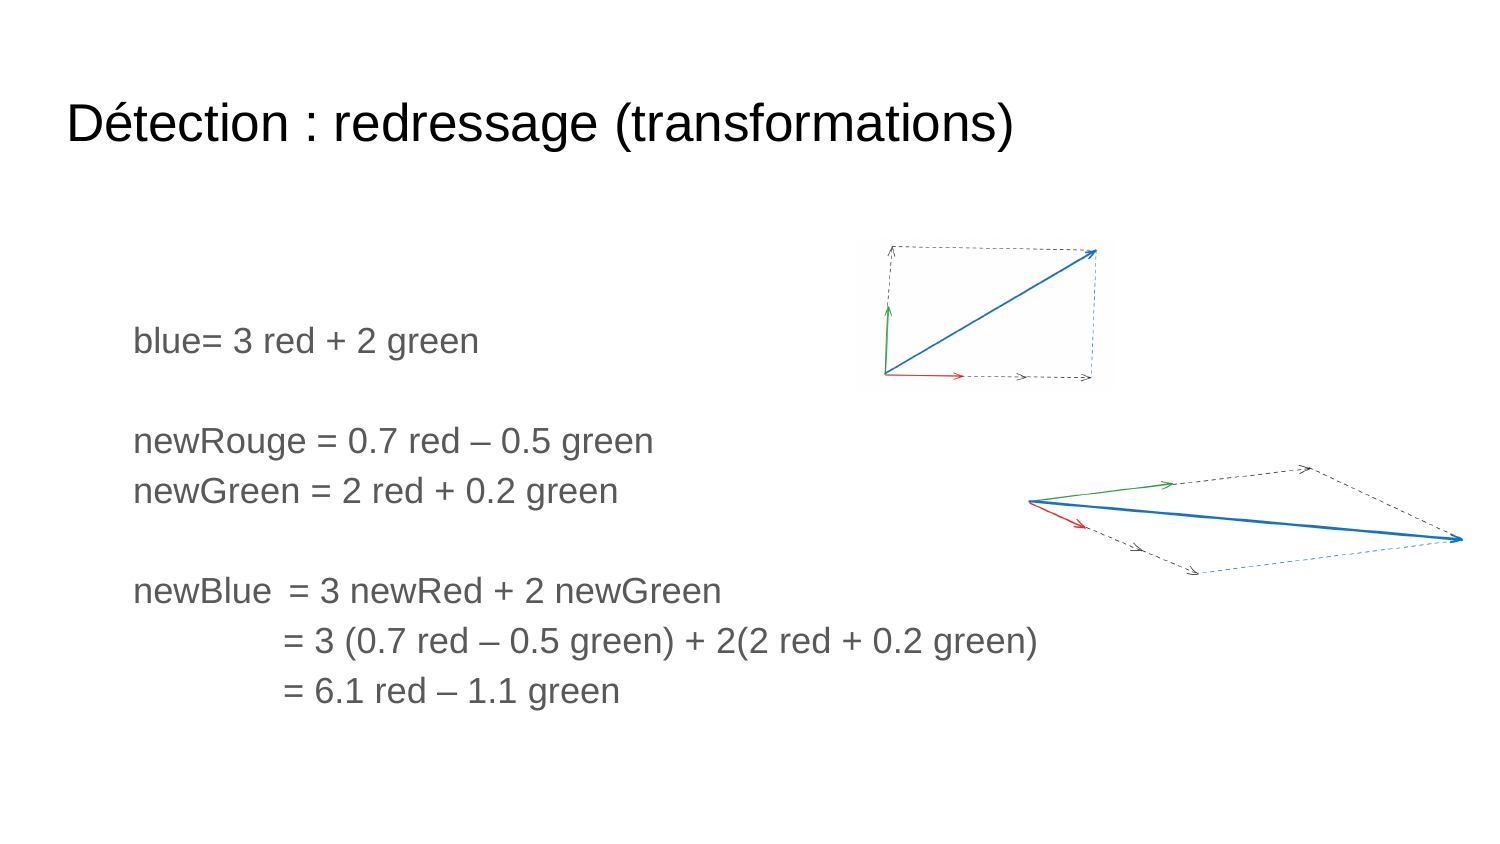

# Détection : redressage (transformations)
blue= 3 red + 2 green
newRouge = 0.7 red – 0.5 green
newGreen = 2 red + 0.2 green
newBlue	 = 3 newRed + 2 newGreen
 = 3 (0.7 red – 0.5 green) + 2(2 red + 0.2 green)
 = 6.1 red – 1.1 green